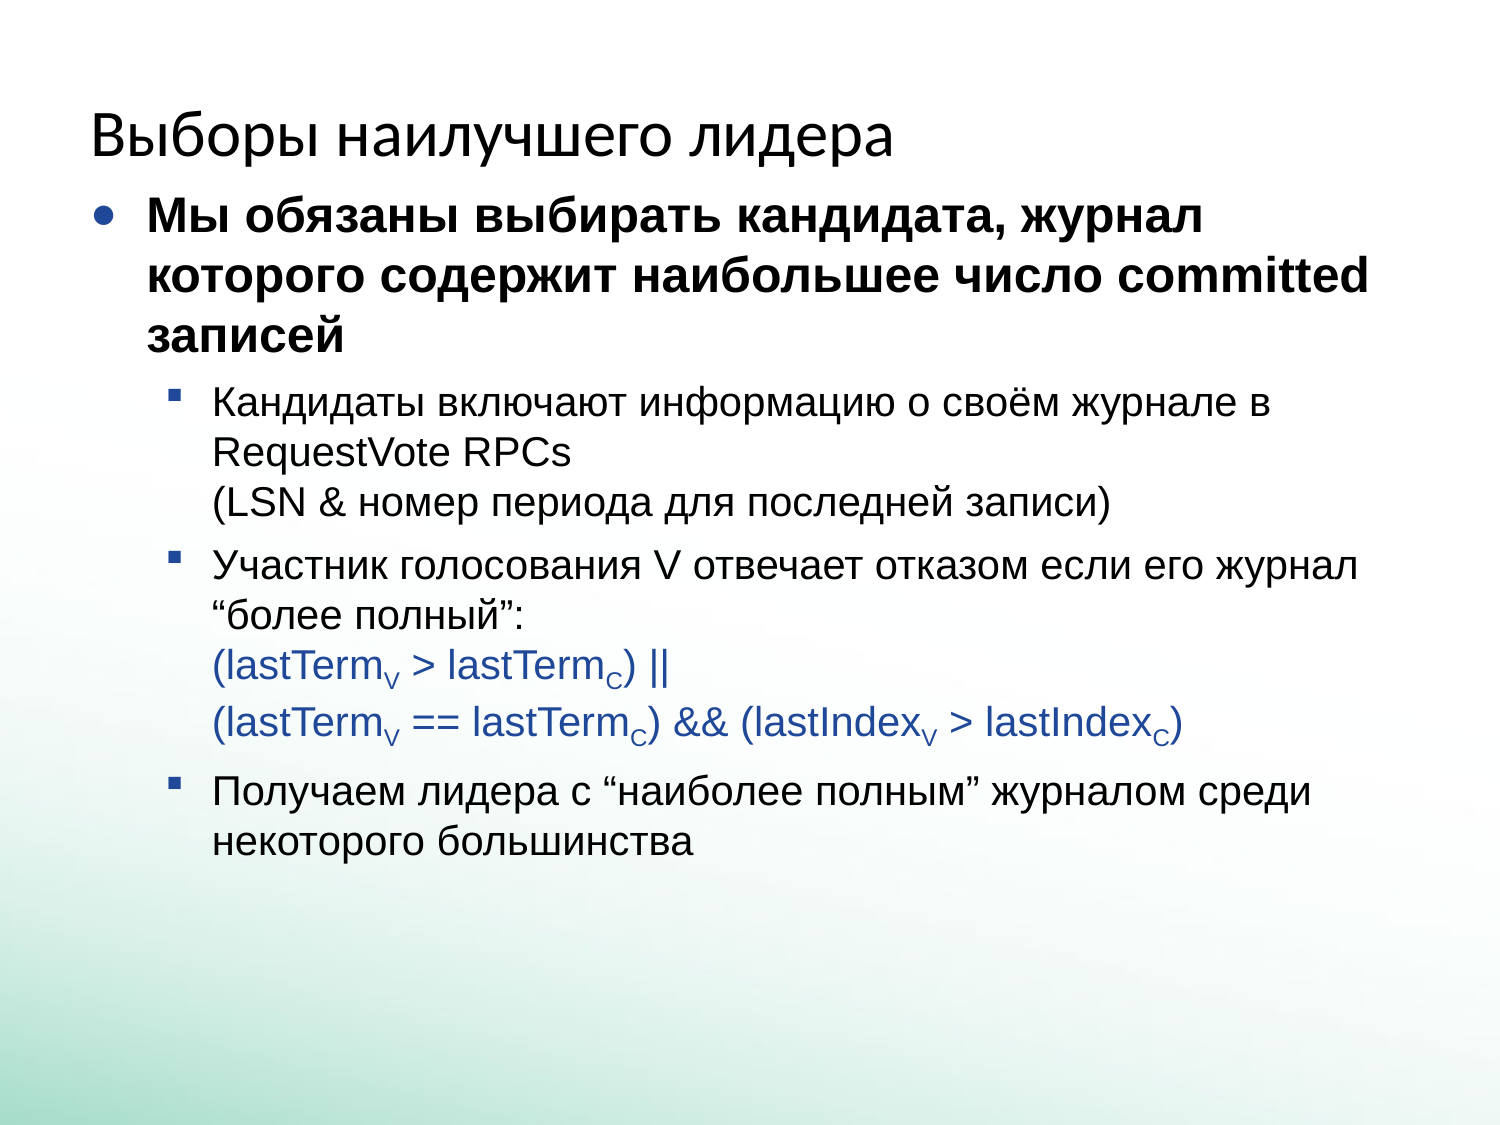

Выборы наилучшего лидера
# Мы обязаны выбирать кандидата, журнал которого содержит наибольшее число сommitted записей
Кандидаты включают информацию о своём журнале в RequestVote RPCs
(LSN & номер периода для последней записи)
Участник голосования V отвечает отказом если его журнал “более полный”:
(lastTermV > lastTermC) ||
(lastTermV == lastTermC) && (lastIndexV > lastIndexC)
Получаем лидера с “наиболее полным” журналом среди некоторого большинства